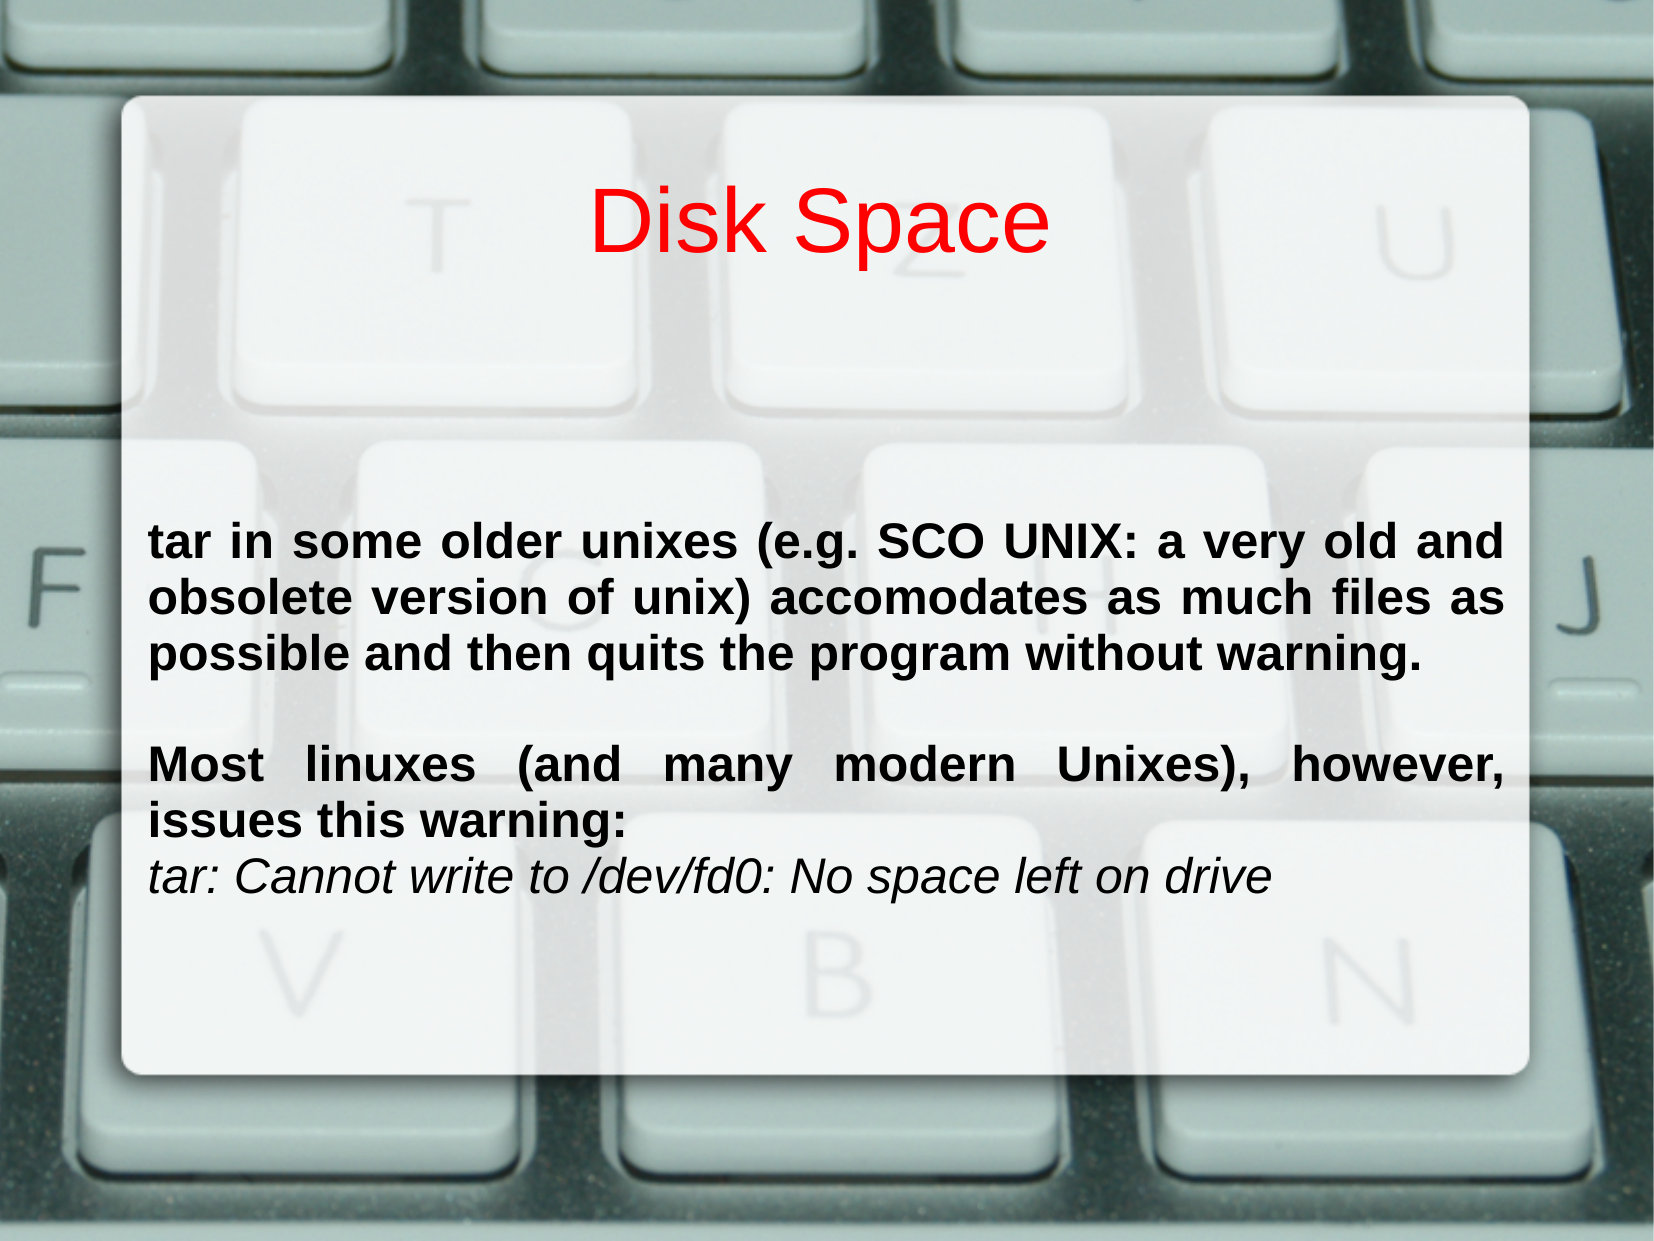

# Disk Space
tar in some older unixes (e.g. SCO UNIX: a very old and obsolete version of unix) accomodates as much files as possible and then quits the program without warning.
Most linuxes (and many modern Unixes), however, issues this warning:
tar: Cannot write to /dev/fd0: No space left on drive